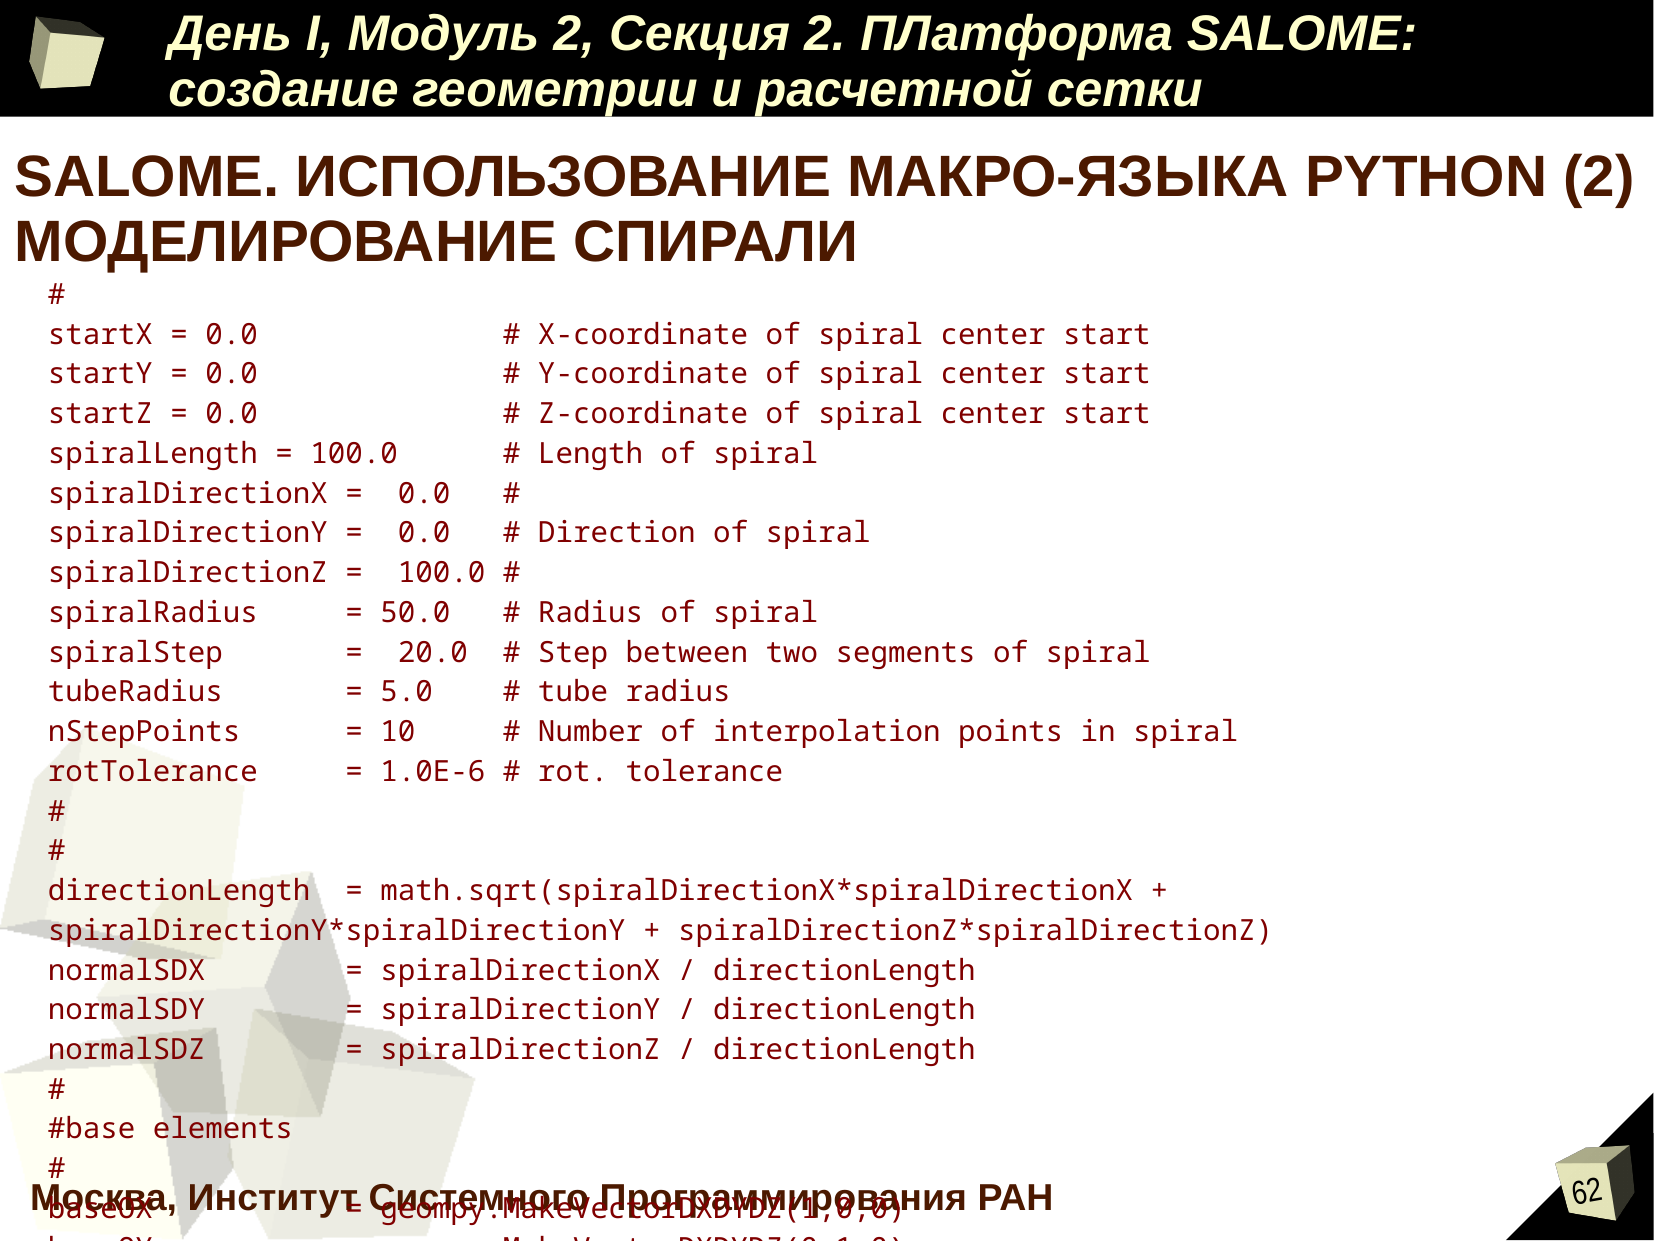

SALOME. ИСПОЛЬЗОВАНИЕ МАКРО-ЯЗЫКА PYTHON (2)
МОДЕЛИРОВАНИЕ СПИРАЛИ
#
startX = 0.0 # X-coordinate of spiral center start
startY = 0.0 # Y-coordinate of spiral center start
startZ = 0.0 # Z-coordinate of spiral center start
spiralLength = 100.0 # Length of spiral
spiralDirectionX = 0.0 #
spiralDirectionY = 0.0 # Direction of spiral
spiralDirectionZ = 100.0 #
spiralRadius = 50.0 # Radius of spiral
spiralStep = 20.0 # Step between two segments of spiral
tubeRadius = 5.0 # tube radius
nStepPoints = 10 # Number of interpolation points in spiral
rotTolerance = 1.0E-6 # rot. tolerance
#
#
directionLength = math.sqrt(spiralDirectionX*spiralDirectionX + spiralDirectionY*spiralDirectionY + spiralDirectionZ*spiralDirectionZ)
normalSDX = spiralDirectionX / directionLength
normalSDY = spiralDirectionY / directionLength
normalSDZ = spiralDirectionZ / directionLength
#
#base elements
#
baseOX = geompy.MakeVectorDXDYDZ(1,0,0)
baseOY = geompy.MakeVectorDXDYDZ(0,1,0)
baseOZ = geompy.MakeVectorDXDYDZ(0,0,1)